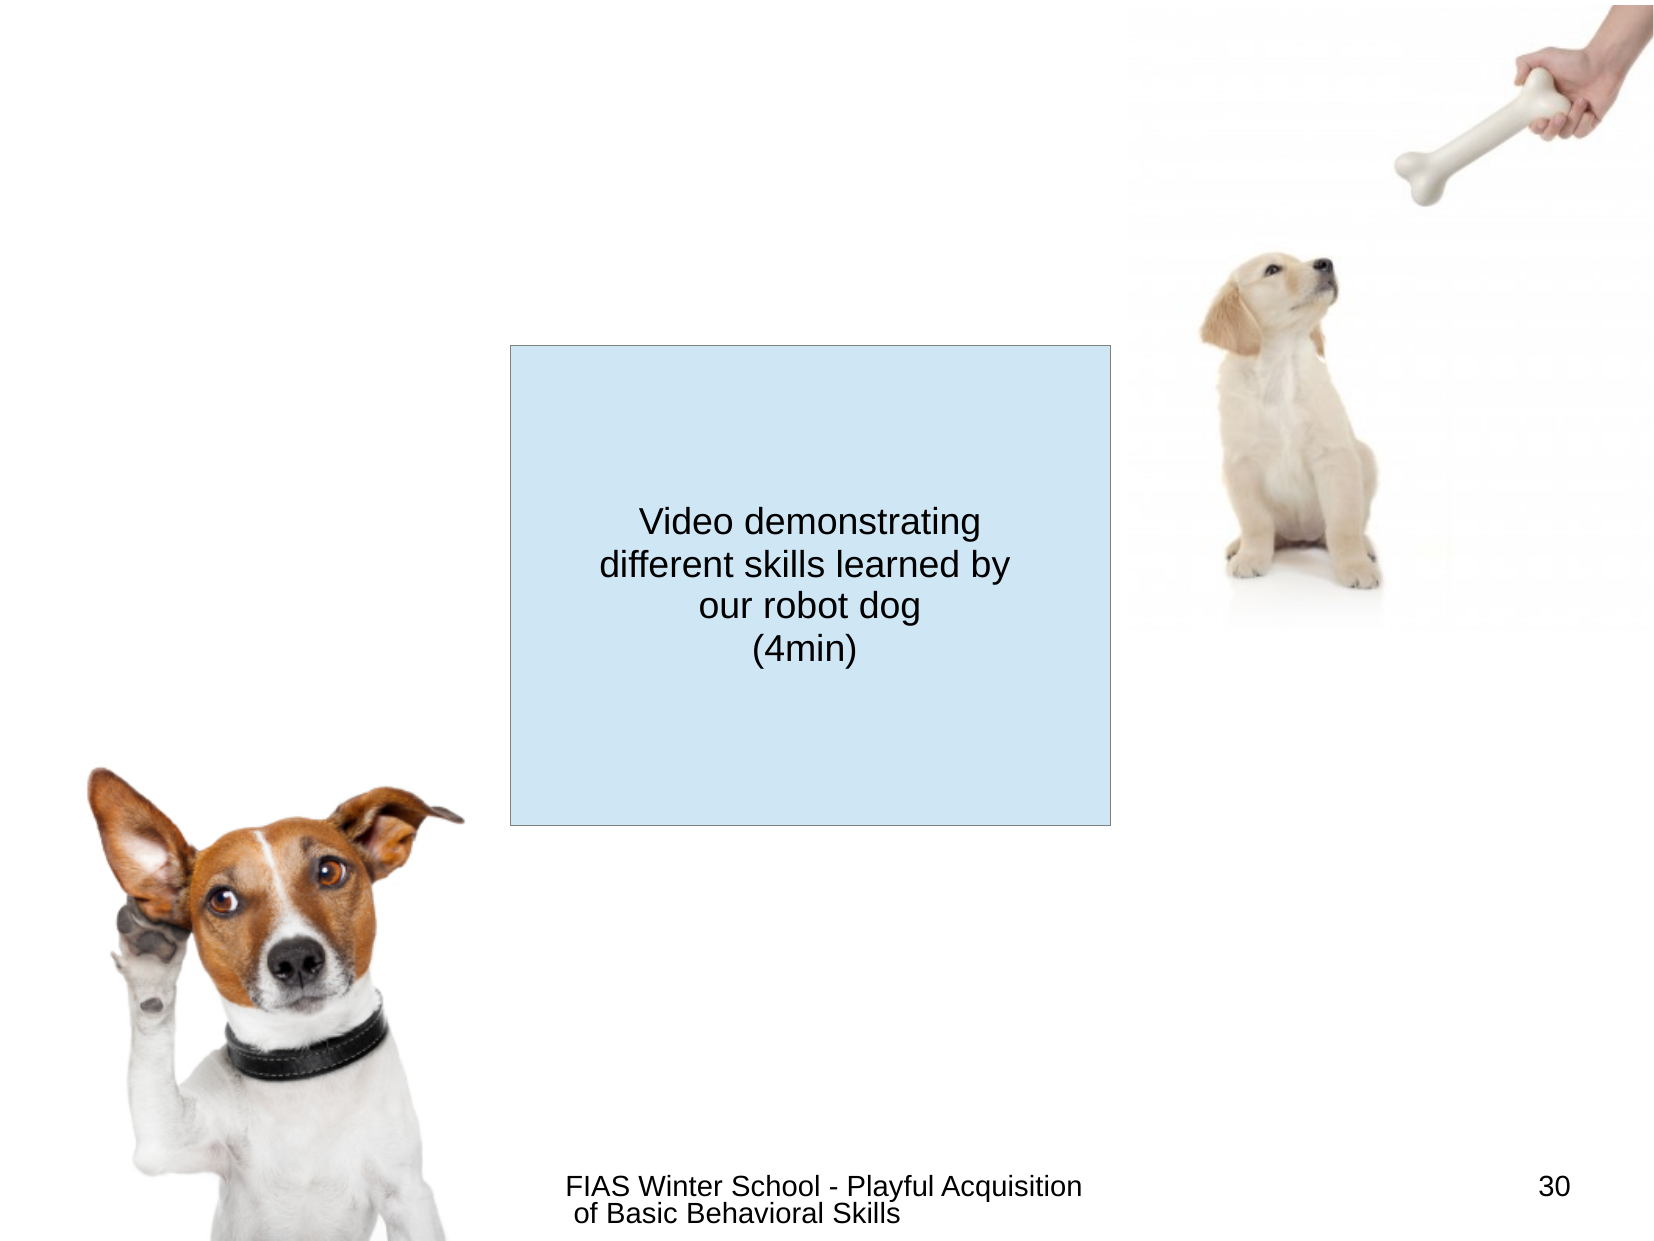

Video demonstrating
different skills learned by
our robot dog
(4min)
FIAS Winter School - Playful Acquisition of Basic Behavioral Skills
30